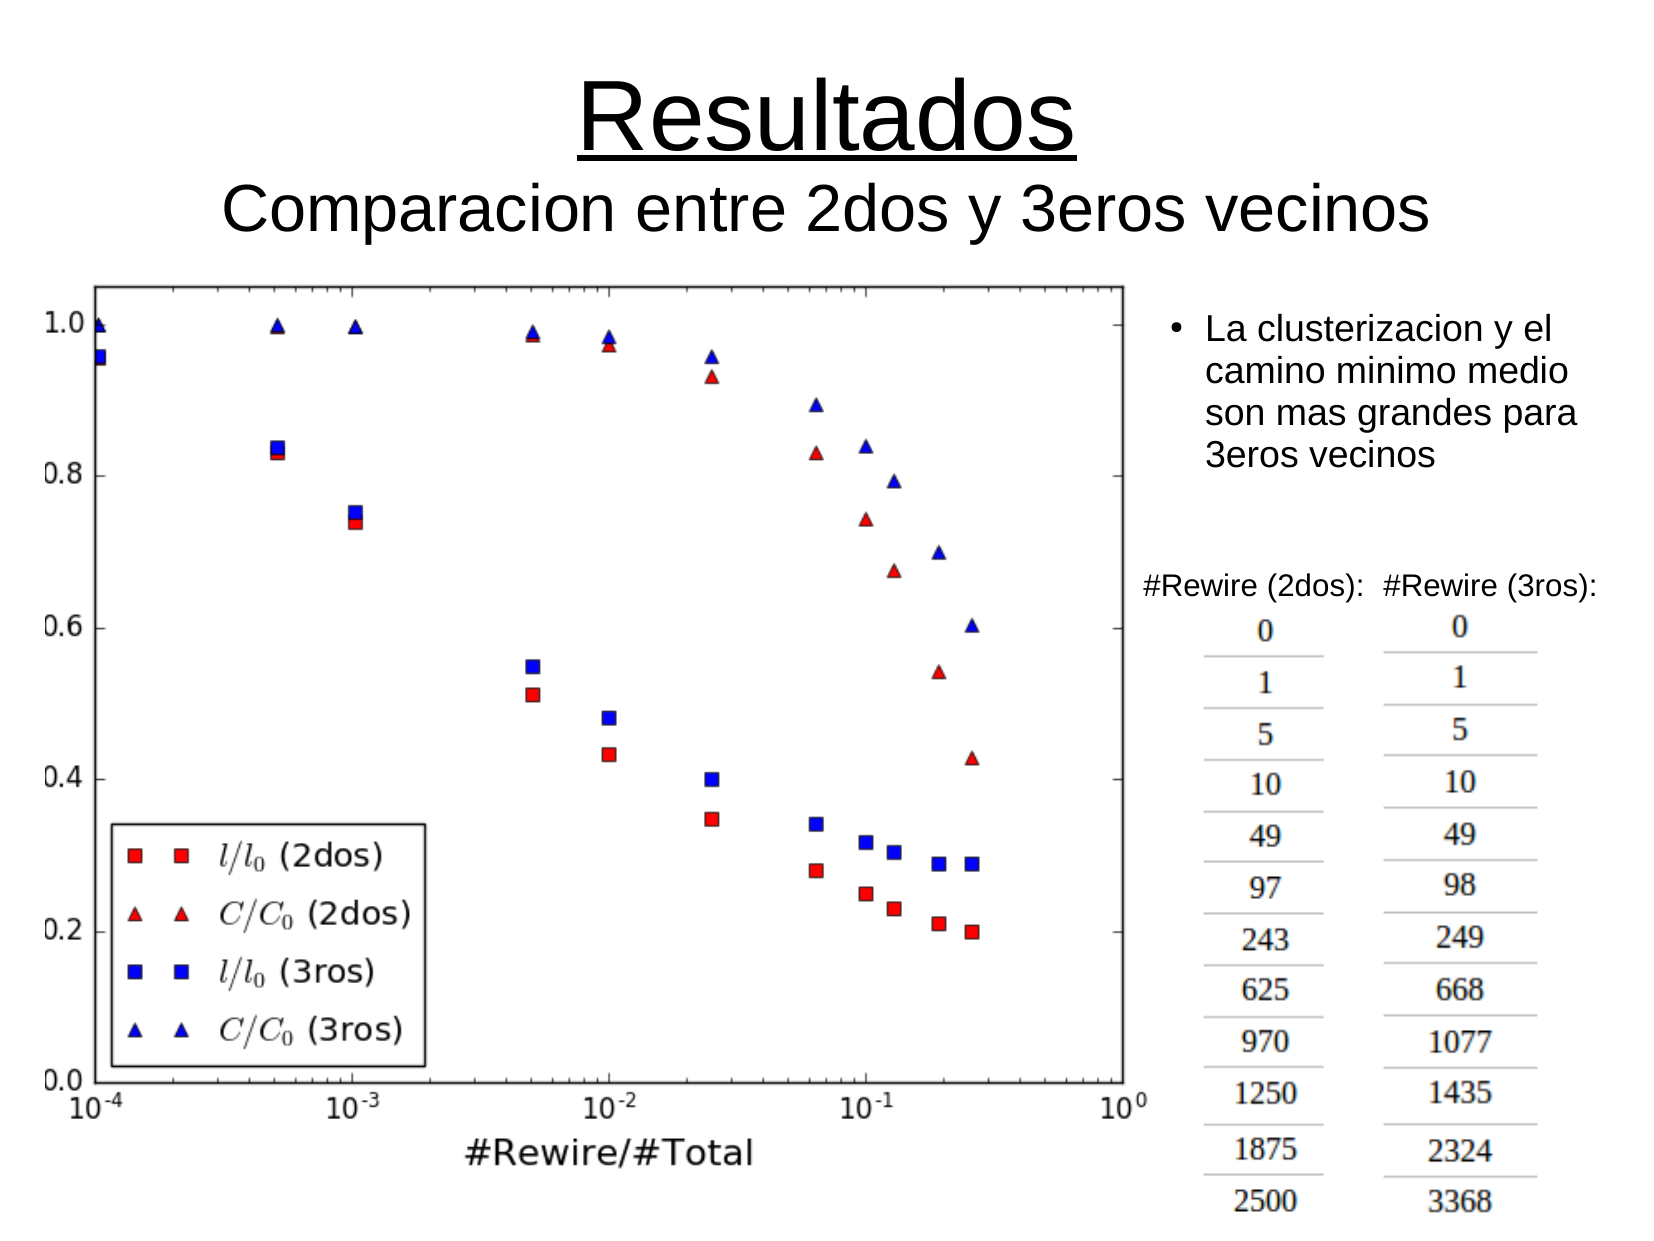

# Resultados Comparacion entre 2dos y 3eros vecinos
La clusterizacion y el camino minimo medio son mas grandes para 3eros vecinos
#Rewire (2dos):
#Rewire (3ros):